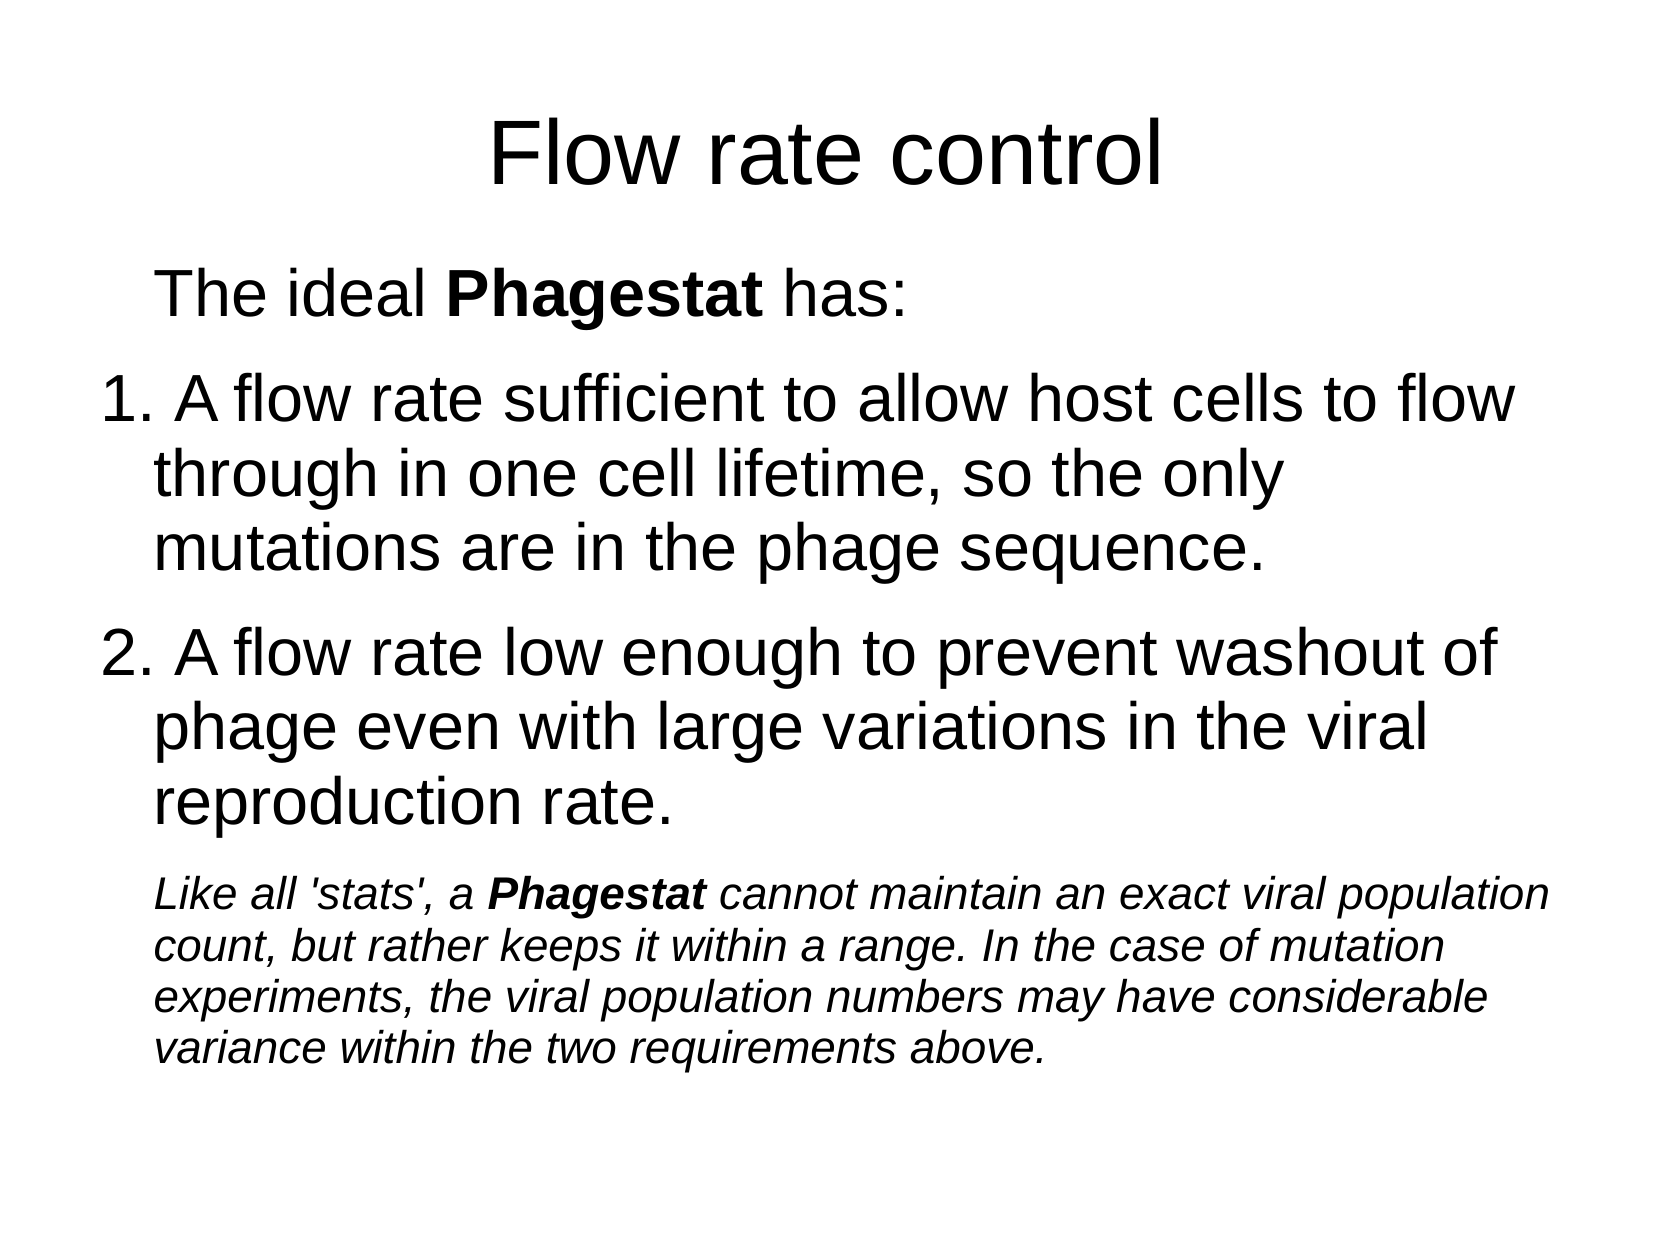

# Flow rate control
The ideal Phagestat has:
 A flow rate sufficient to allow host cells to flow through in one cell lifetime, so the only mutations are in the phage sequence.
 A flow rate low enough to prevent washout of phage even with large variations in the viral reproduction rate.
Like all 'stats', a Phagestat cannot maintain an exact viral population count, but rather keeps it within a range. In the case of mutation experiments, the viral population numbers may have considerable variance within the two requirements above.